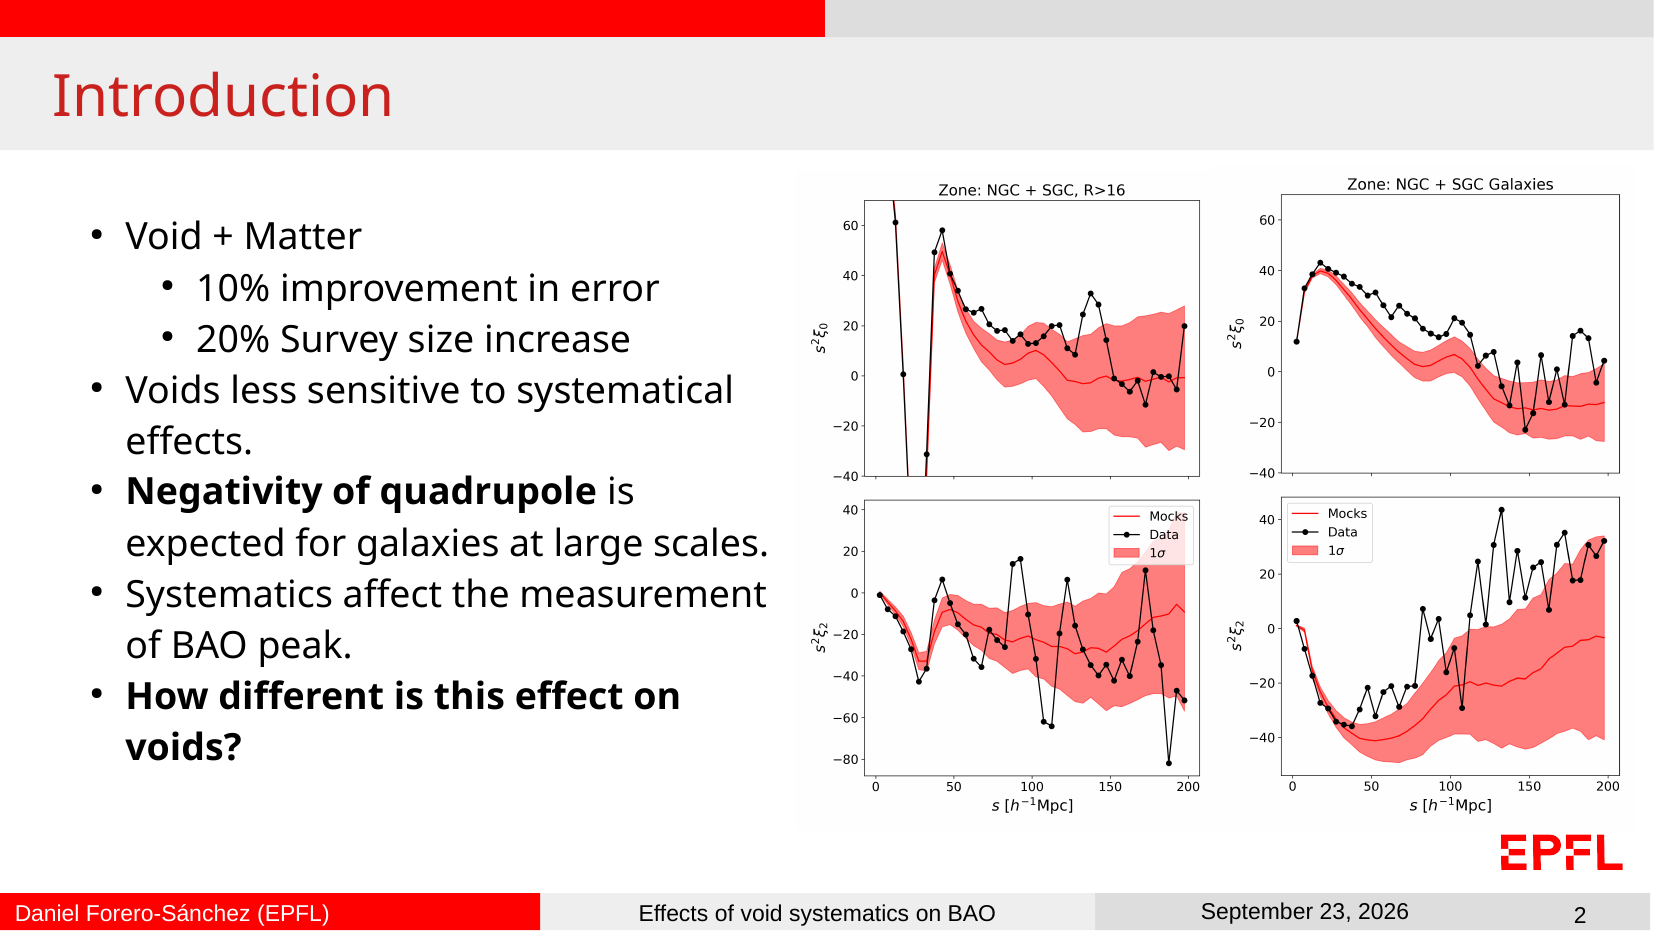

# Introduction
Void + Matter
10% improvement in error
20% Survey size increase
Voids less sensitive to systematical effects.
Negativity of quadrupole is expected for galaxies at large scales.
Systematics affect the measurement of BAO peak.
How different is this effect on voids?
Effects of void systematics on BAO
2